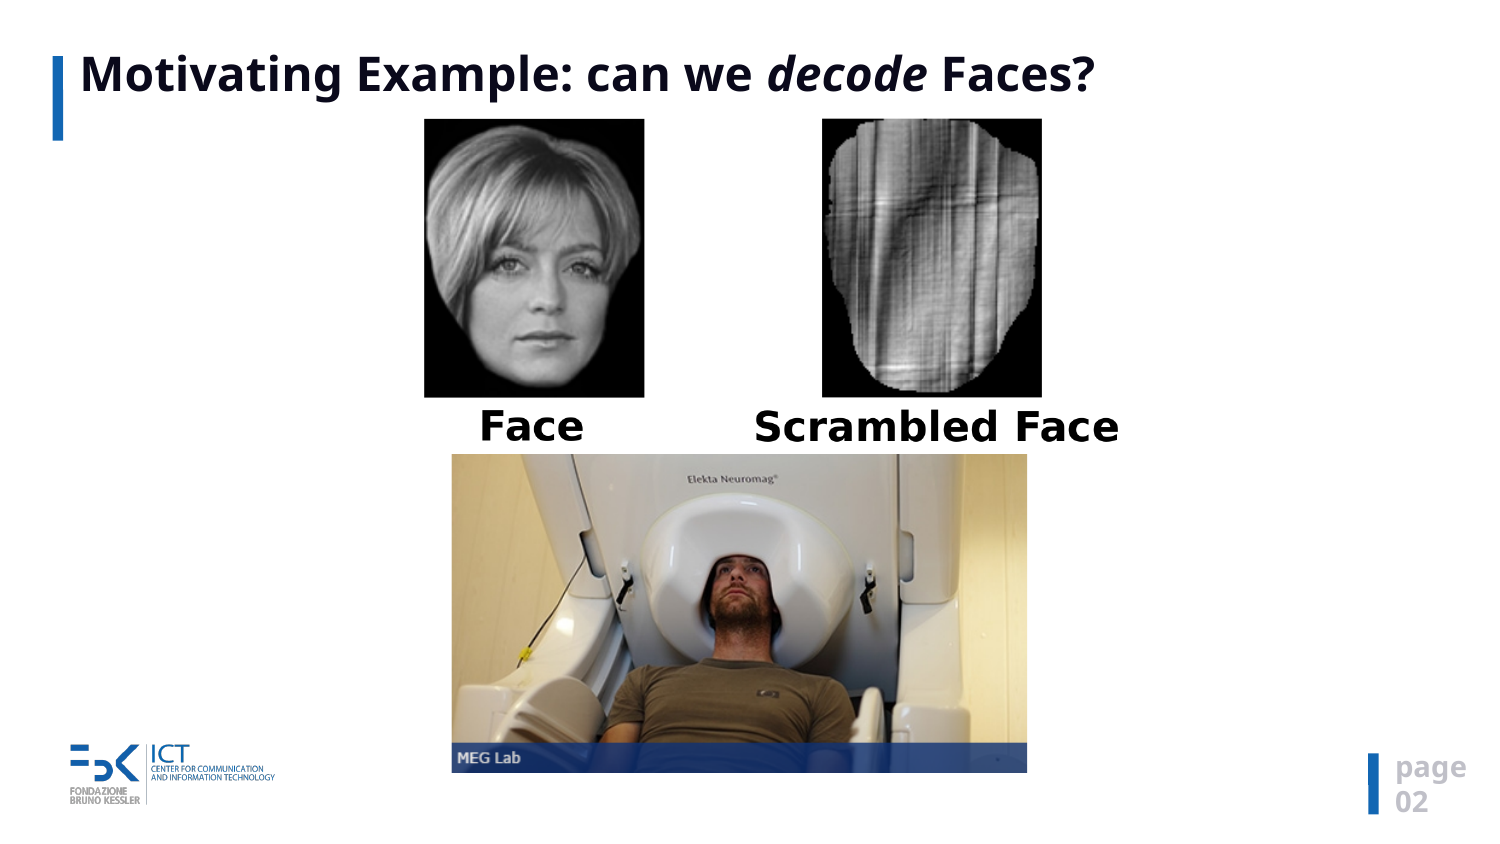

# Motivating Example: can we decode Faces?
ARTIFICIAL
NATURE
FOOTBALL
MR.BEAN
page